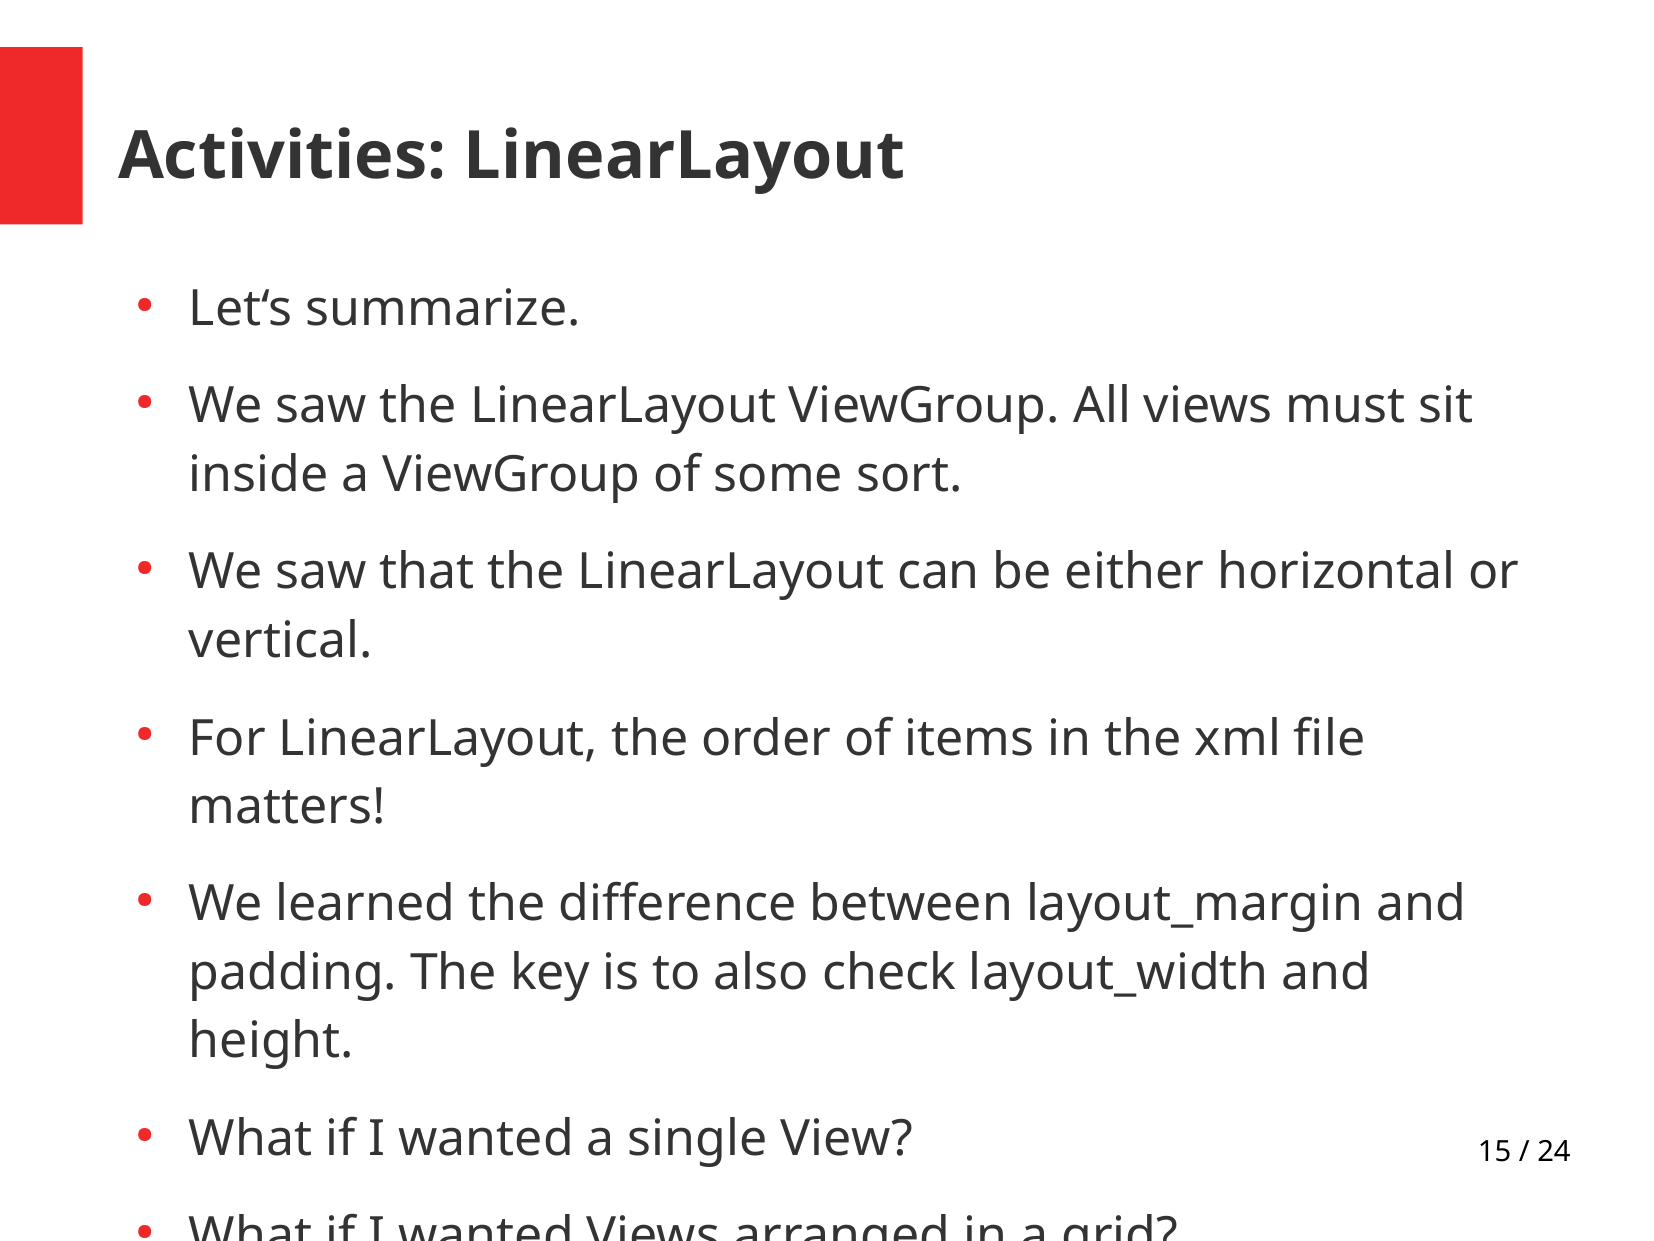

# Activities: LinearLayout
Let‘s summarize.
We saw the LinearLayout ViewGroup. All views must sit inside a ViewGroup of some sort.
We saw that the LinearLayout can be either horizontal or vertical.
For LinearLayout, the order of items in the xml file matters!
We learned the difference between layout_margin and padding. The key is to also check layout_width and height.
What if I wanted a single View?
What if I wanted Views arranged in a grid?
What if we wanted more flexibility in our layouts?
15